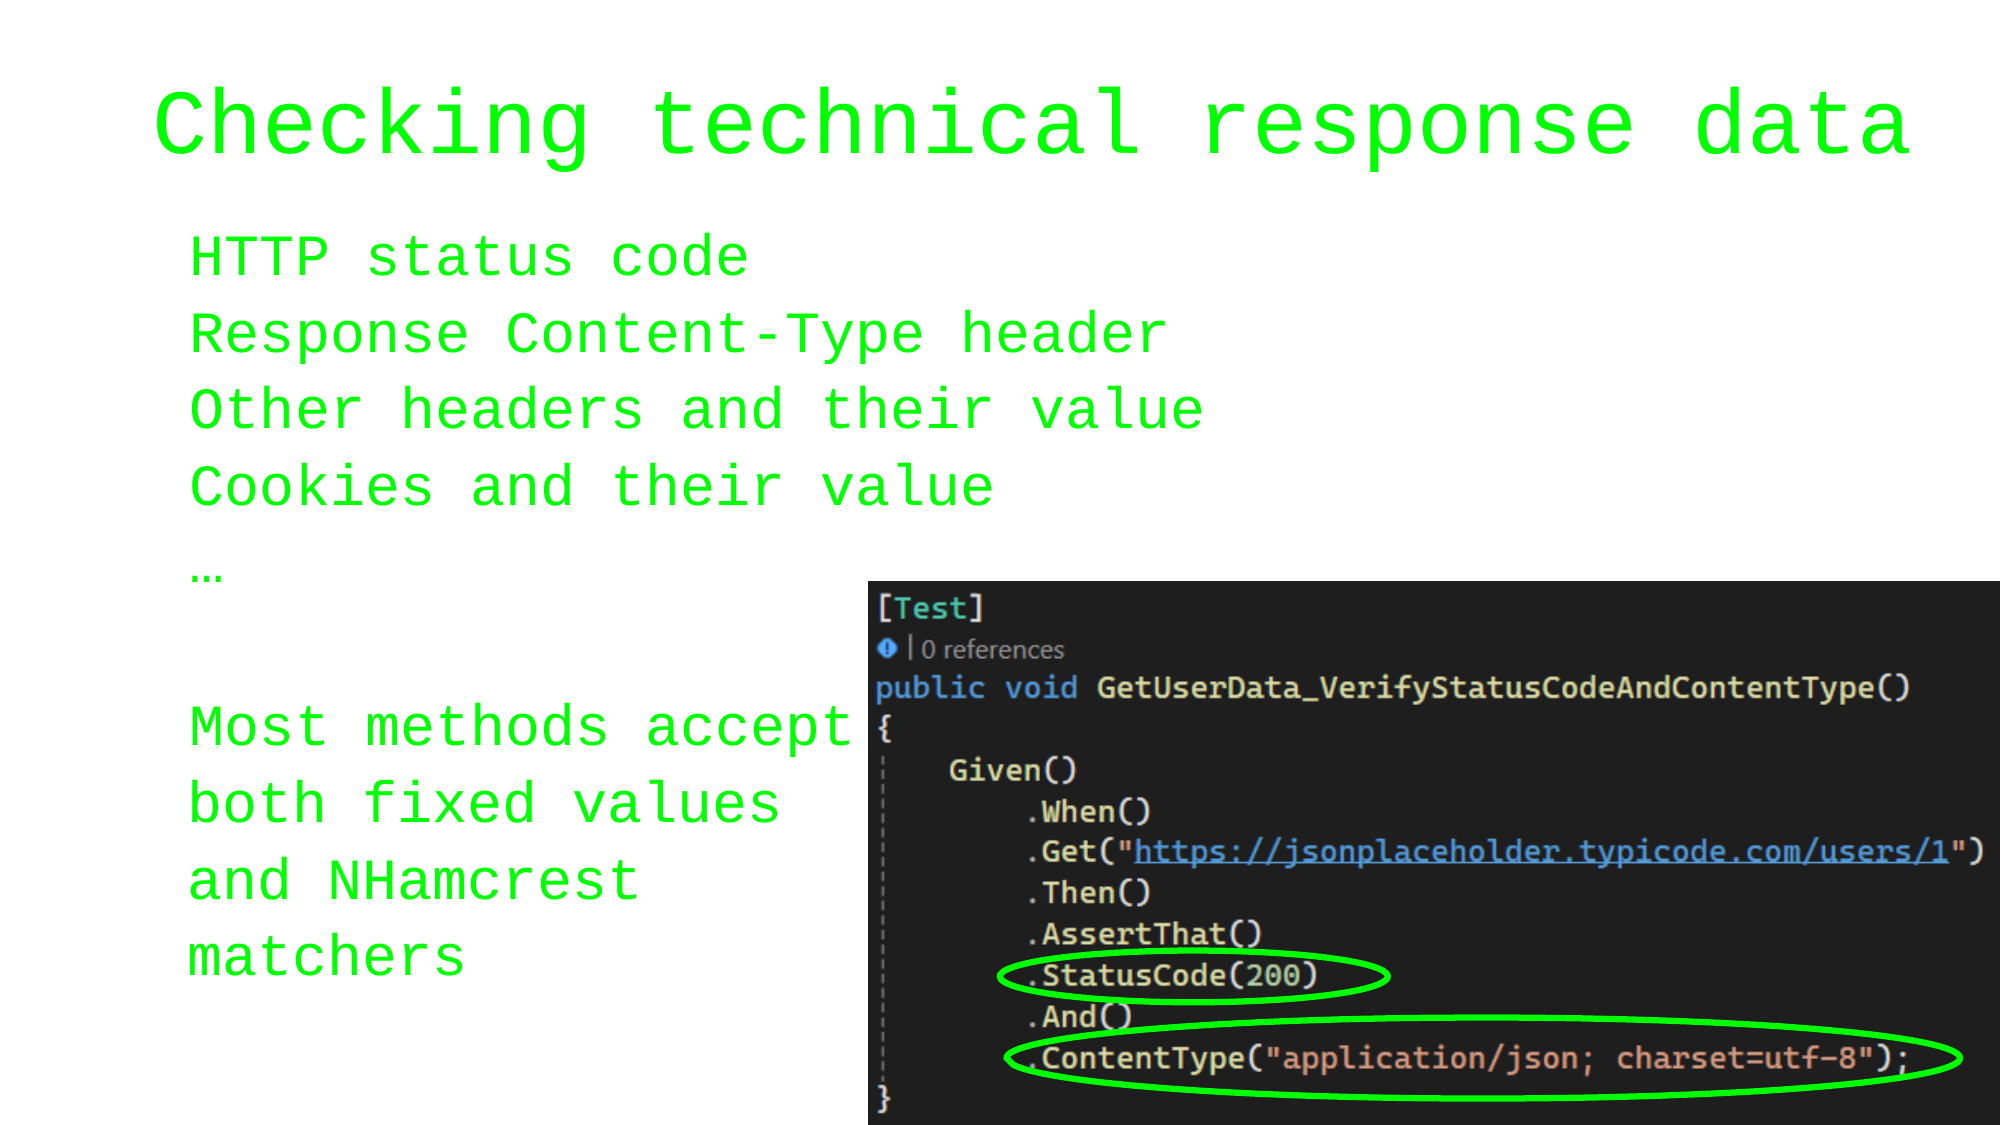

# Checking technical response data
HTTP status code
Response Content-Type header
Other headers and their value
Cookies and their value
…
Most methods accept
 both fixed values
 and NHamcrest
 matchers